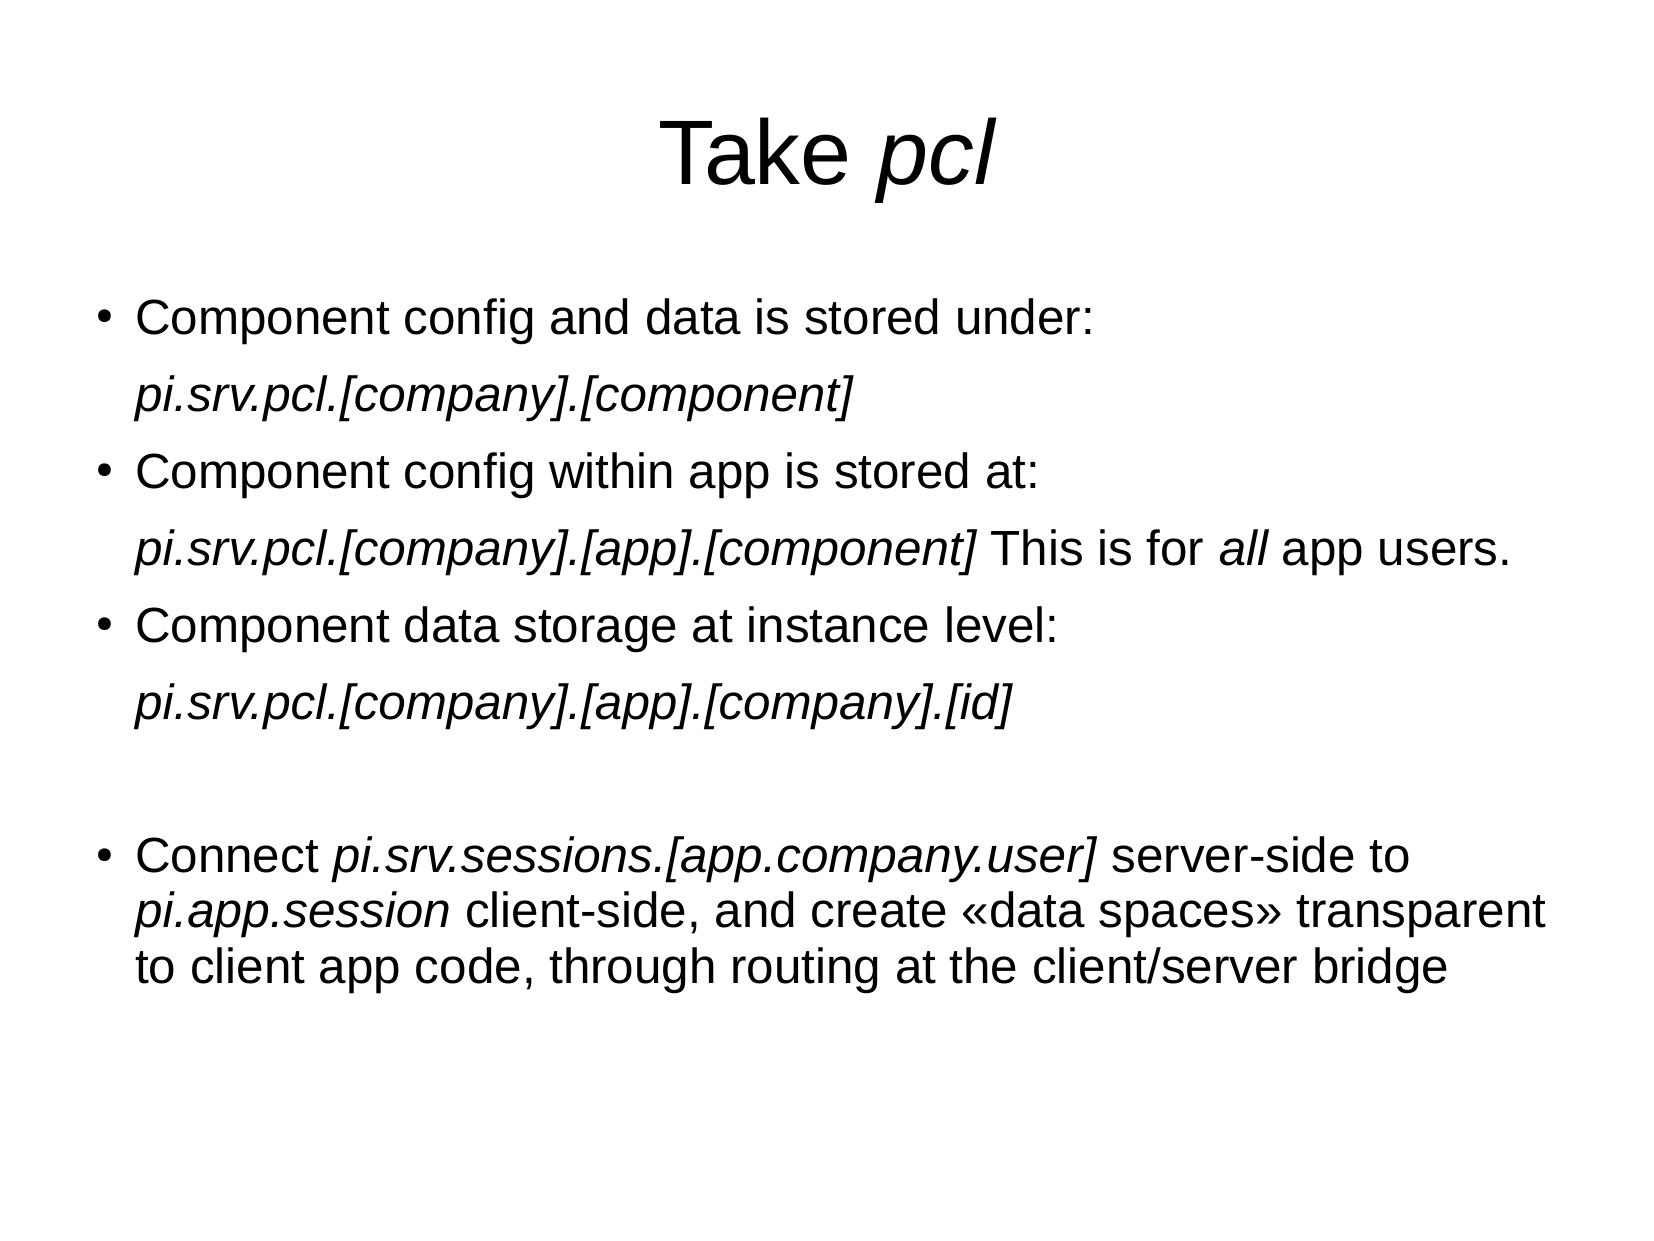

# Take pcl
Component config and data is stored under:
pi.srv.pcl.[company].[component]
Component config within app is stored at:
pi.srv.pcl.[company].[app].[component] This is for all app users.
Component data storage at instance level:
pi.srv.pcl.[company].[app].[company].[id]
Connect pi.srv.sessions.[app.company.user] server-side to pi.app.session client-side, and create «data spaces» transparent to client app code, through routing at the client/server bridge